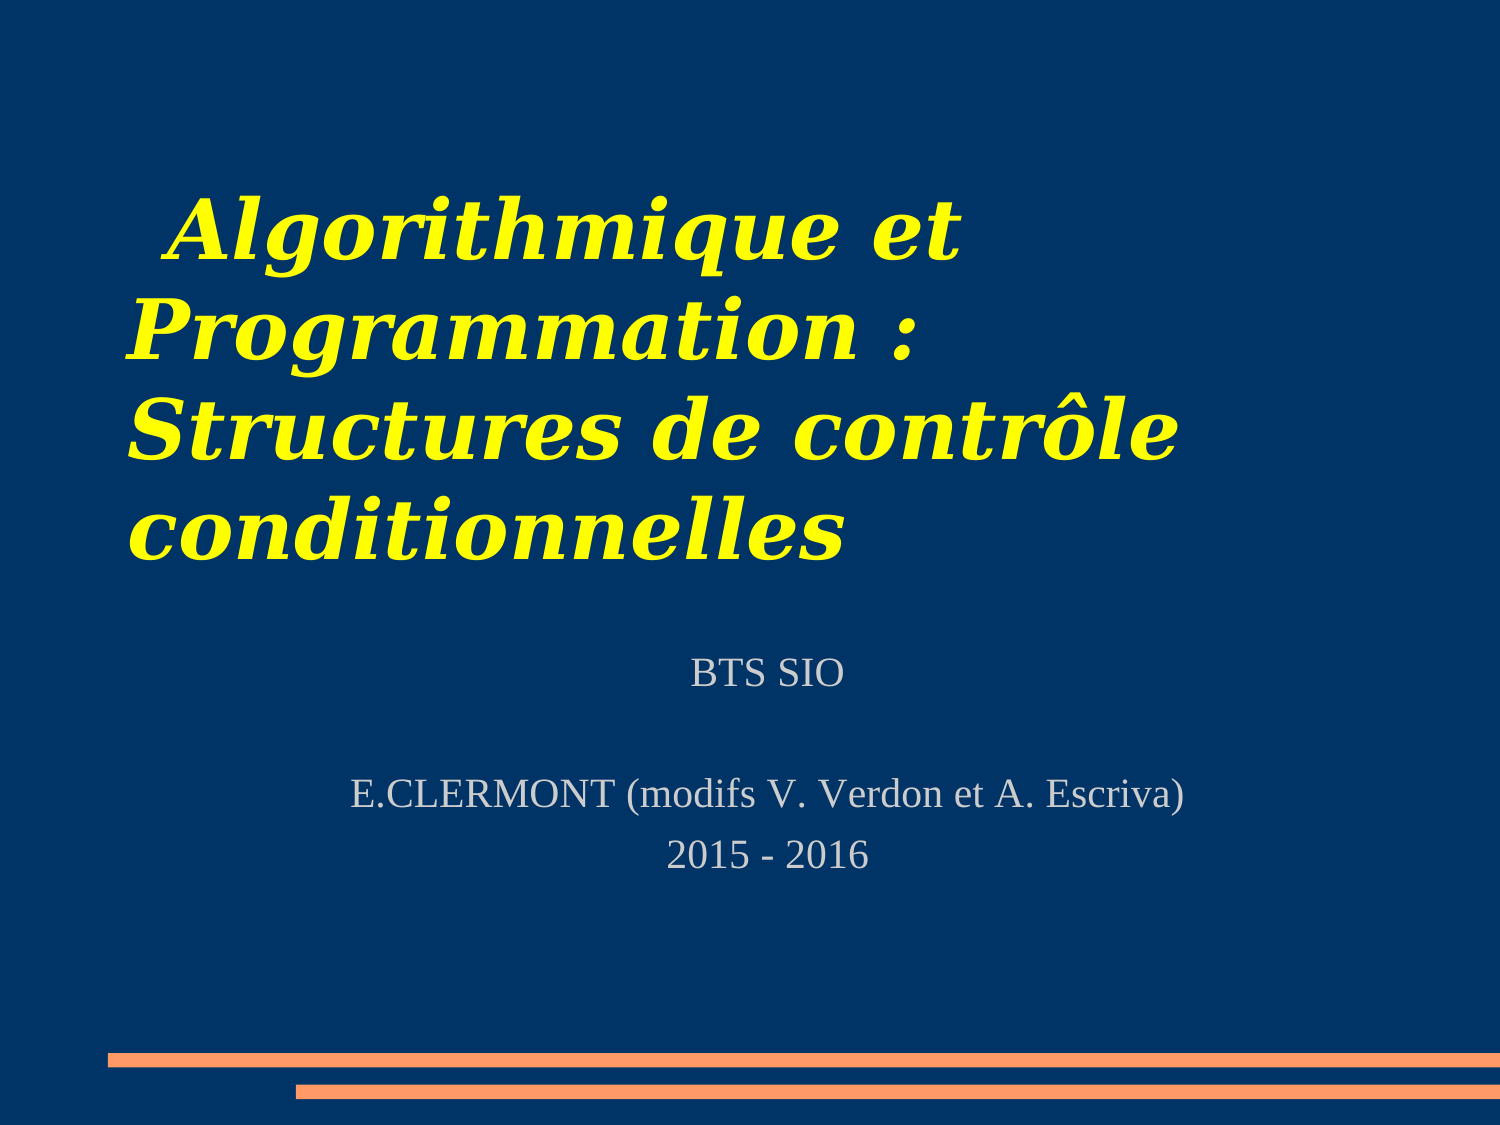

# Algorithmique et Programmation : Structures de contrôle conditionnelles
BTS SIO
E.CLERMONT (modifs V. Verdon et A. Escriva)
2015 - 2016